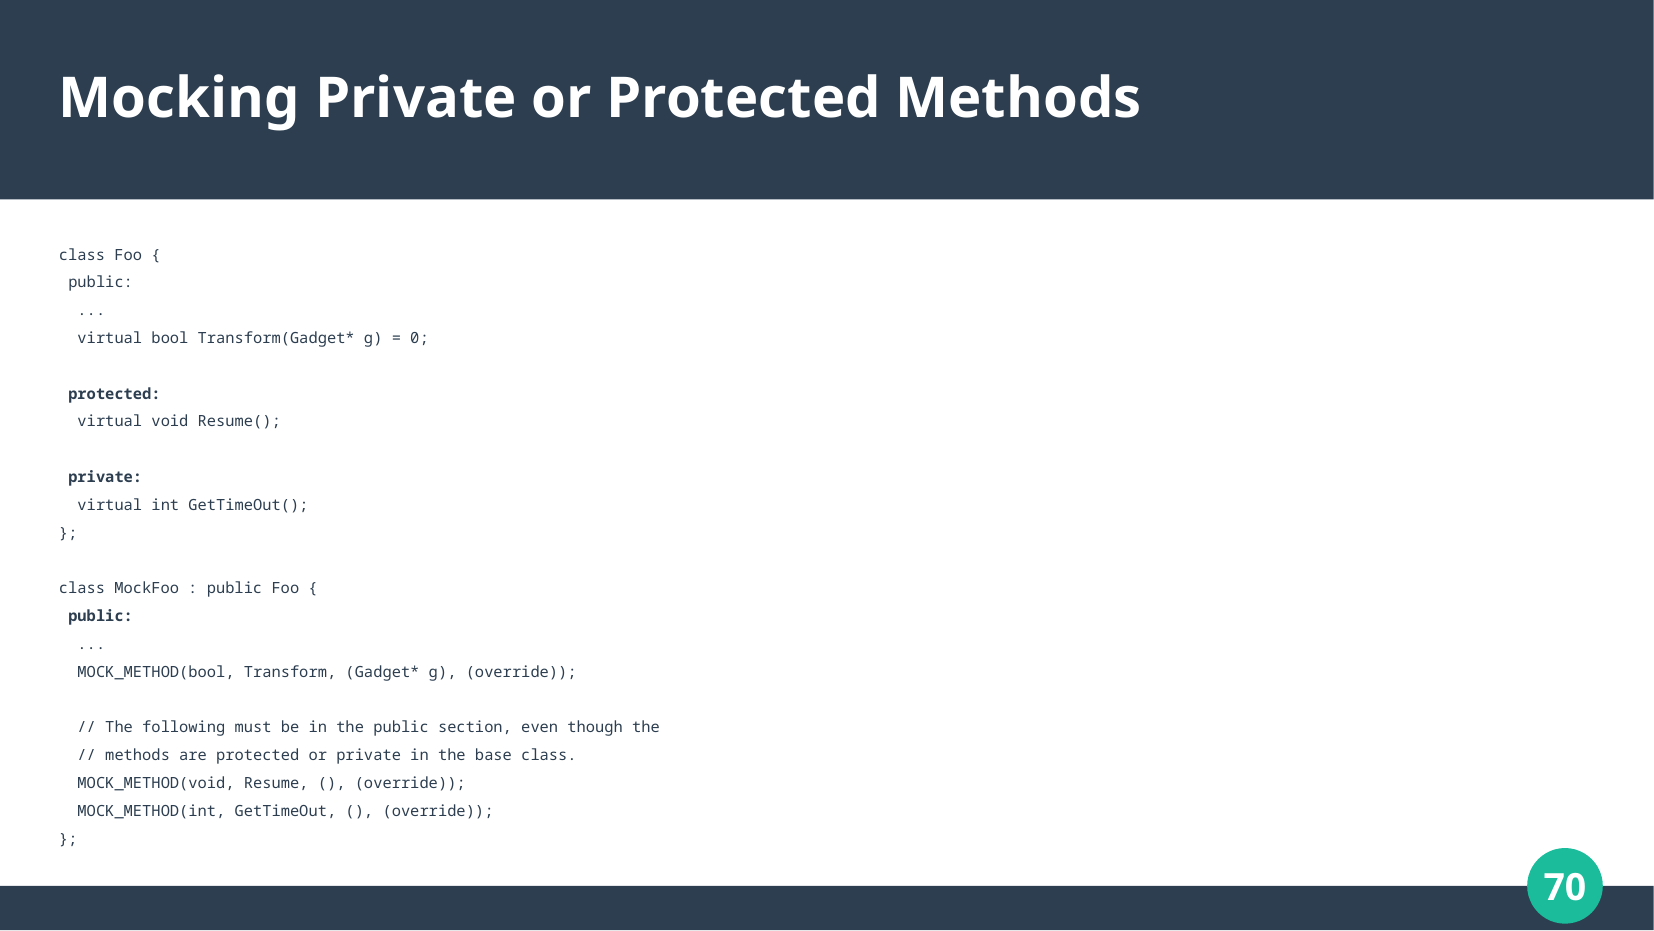

# Mocking Private or Protected Methods
class Foo {
 public:
 ...
 virtual bool Transform(Gadget* g) = 0;
 protected:
 virtual void Resume();
 private:
 virtual int GetTimeOut();
};
class MockFoo : public Foo {
 public:
 ...
 MOCK_METHOD(bool, Transform, (Gadget* g), (override));
 // The following must be in the public section, even though the
 // methods are protected or private in the base class.
 MOCK_METHOD(void, Resume, (), (override));
 MOCK_METHOD(int, GetTimeOut, (), (override));
};